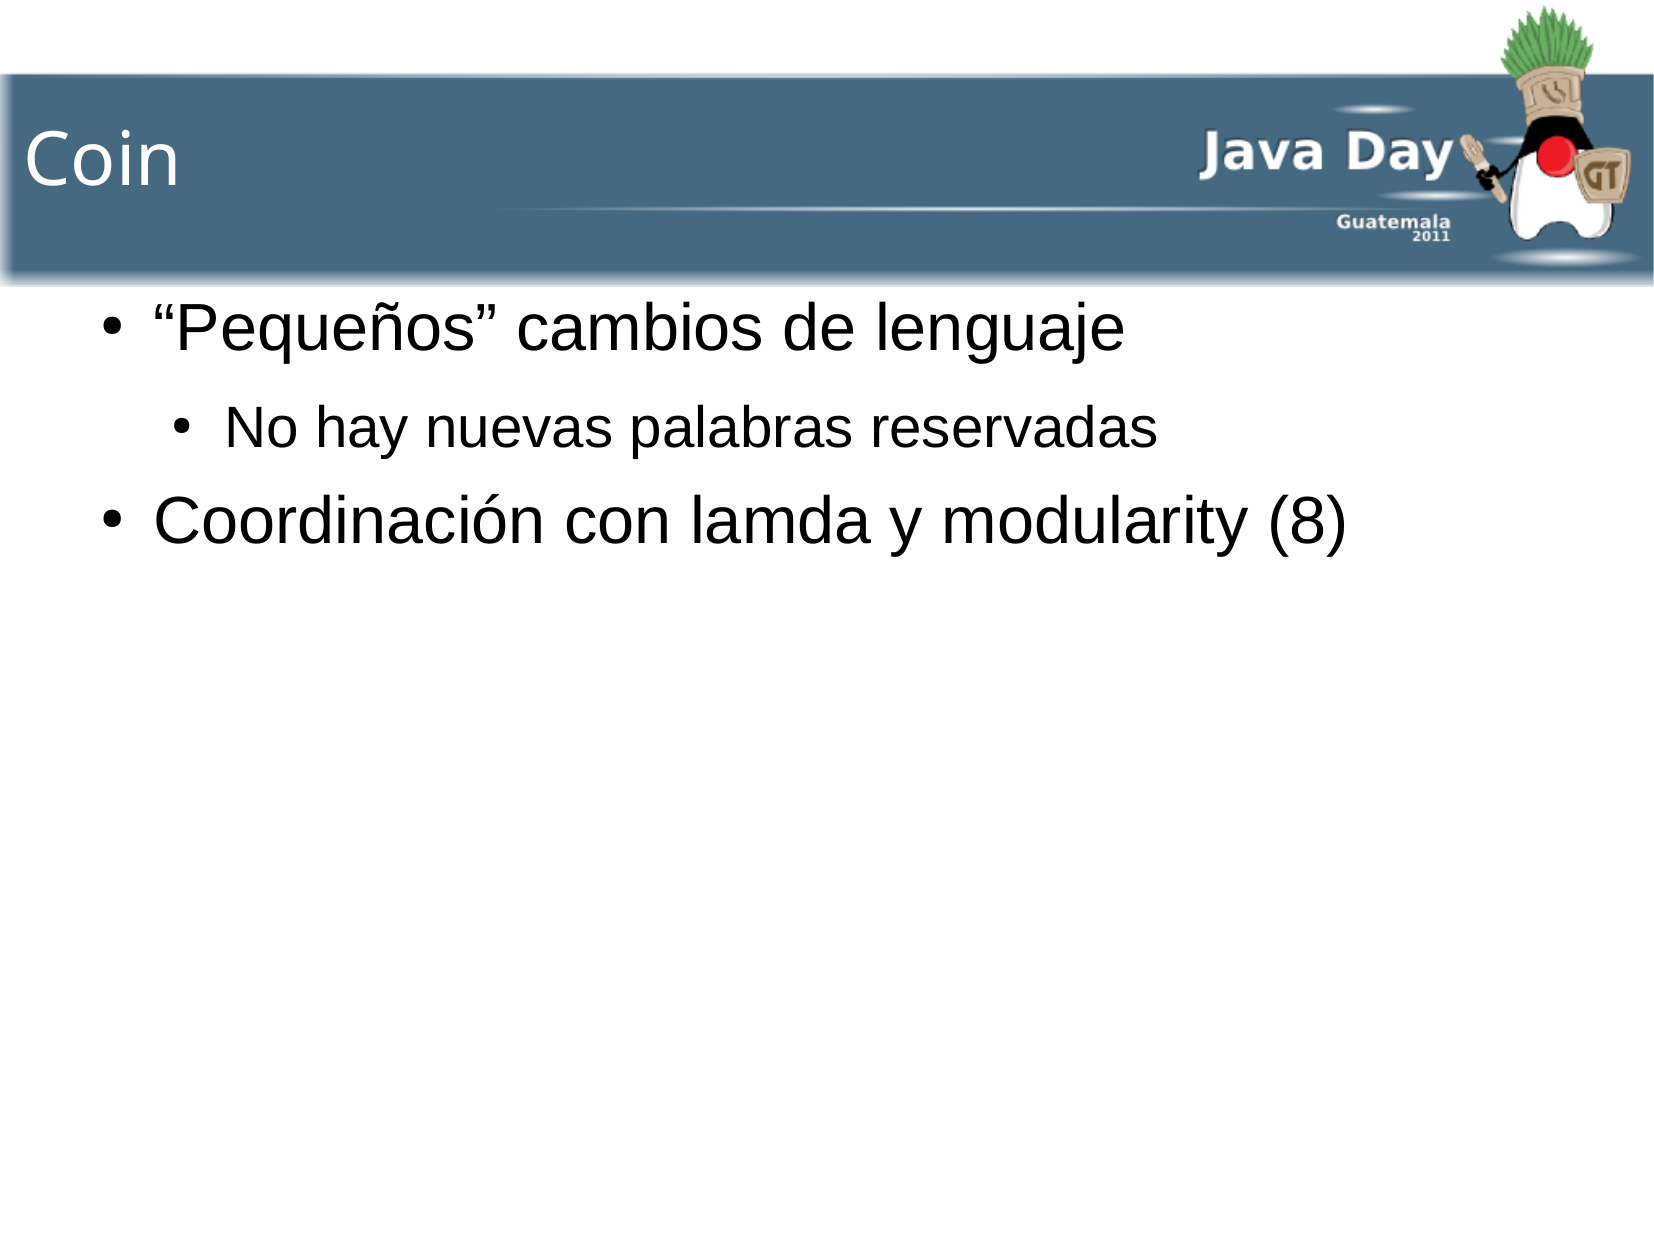

# Coin
“Pequeños” cambios de lenguaje
No hay nuevas palabras reservadas
Coordinación con lamda y modularity (8)